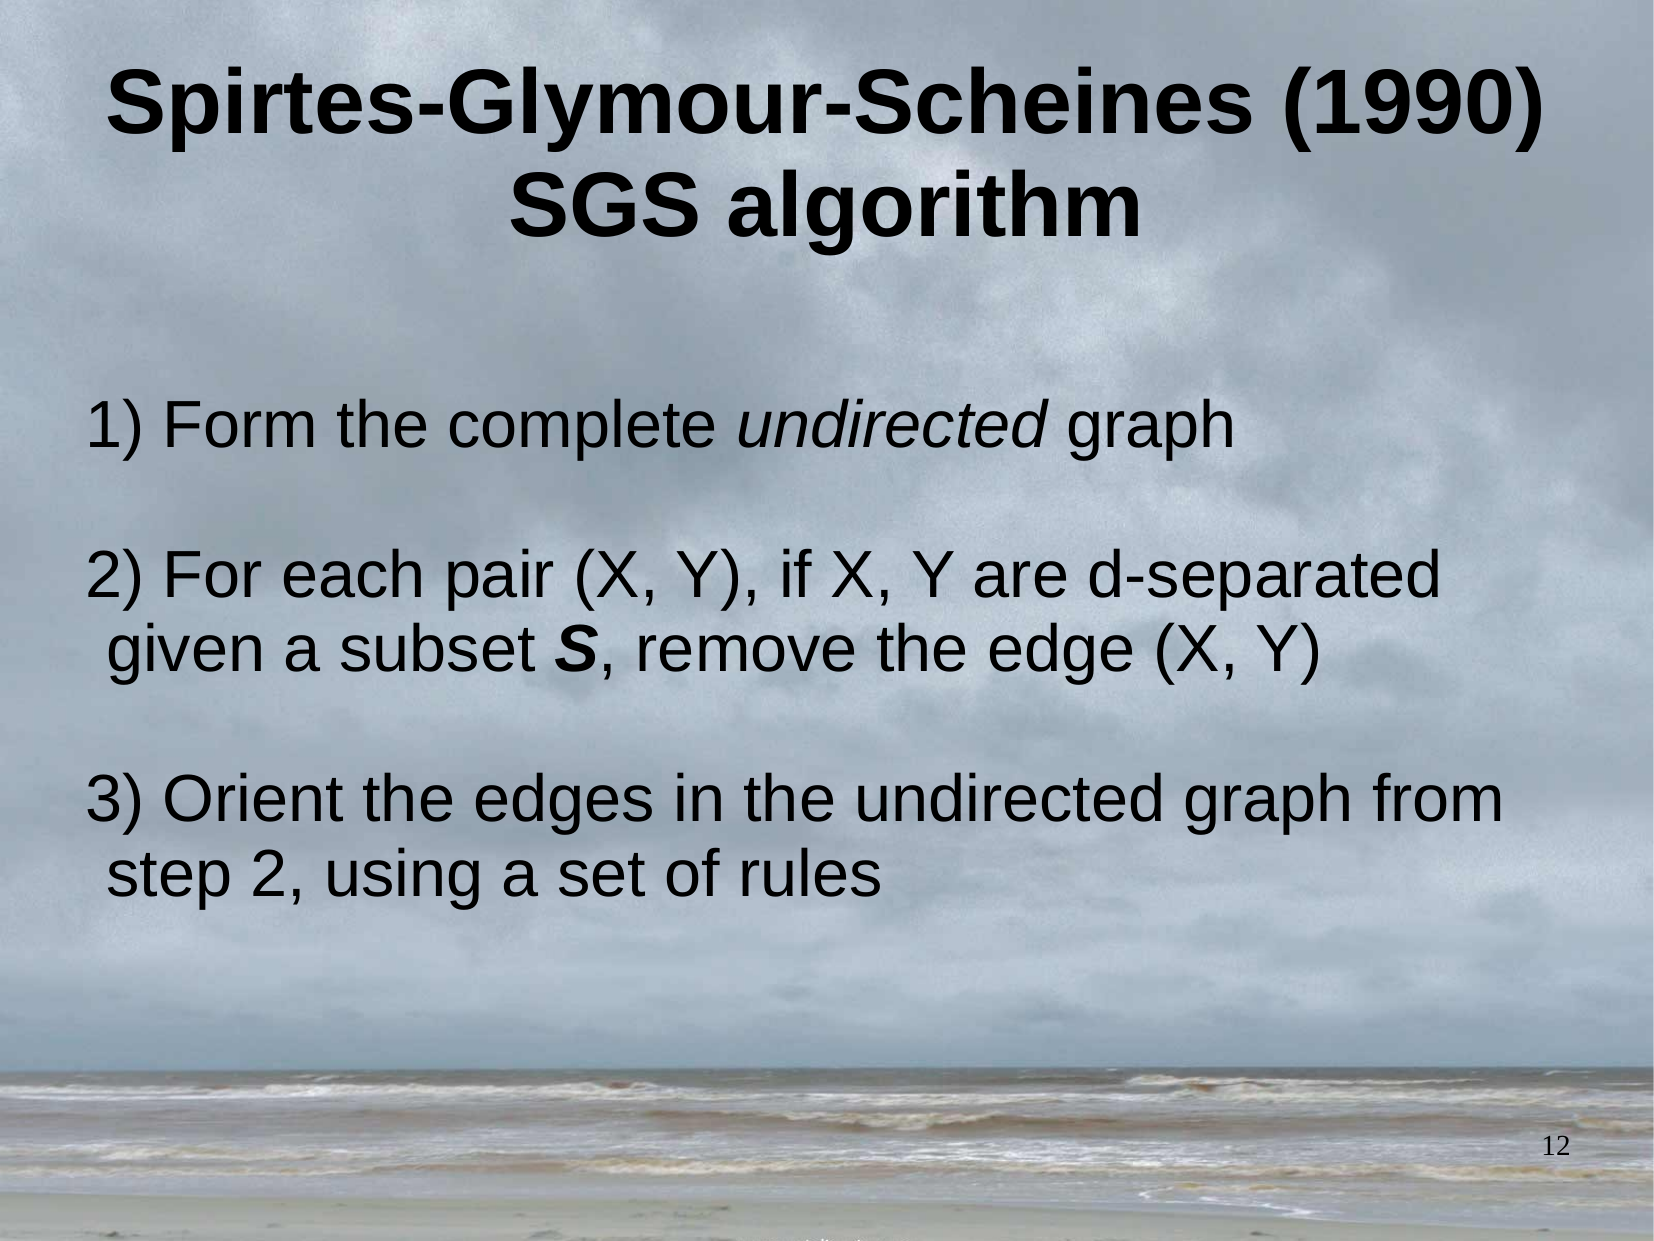

# Spirtes-Glymour-Scheines (1990) SGS algorithm
 Form the complete undirected graph
 For each pair (X, Y), if X, Y are d-separated given a subset S, remove the edge (X, Y)
 Orient the edges in the undirected graph from step 2, using a set of rules
12